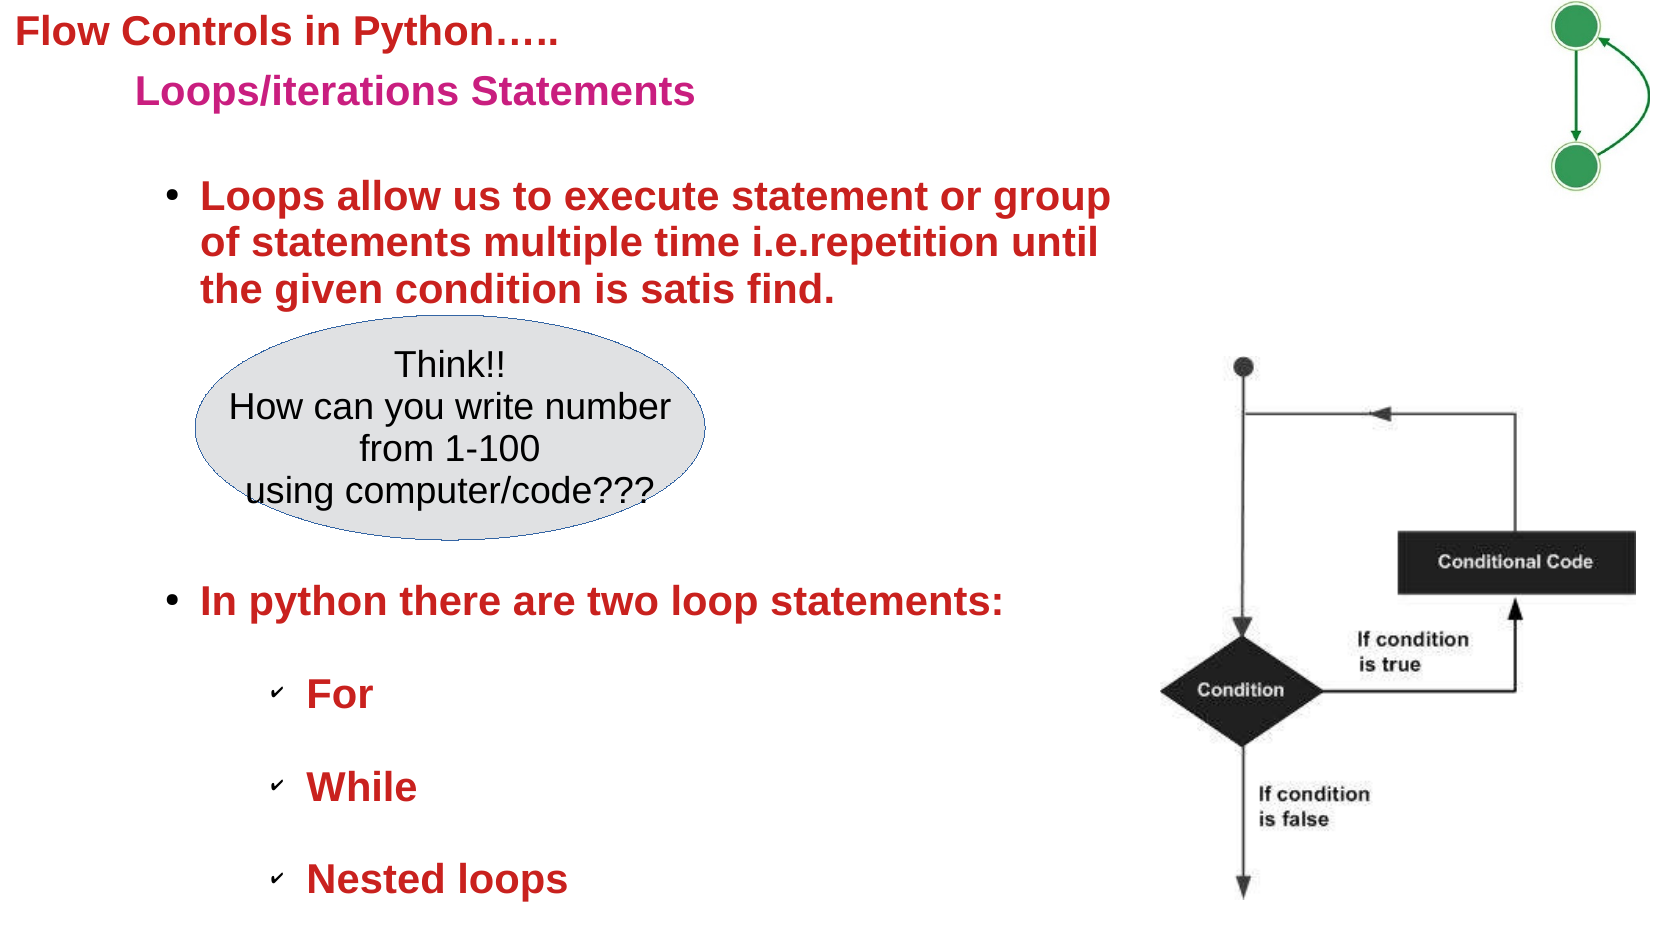

Flow Controls in Python…..
Loops/iterations Statements
Loops allow us to execute statement or group of statements multiple time i.e.repetition until the given condition is satis find.
Think!!
How can you write number
from 1-100
using computer/code???
In python there are two loop statements:
For
While
Nested loops